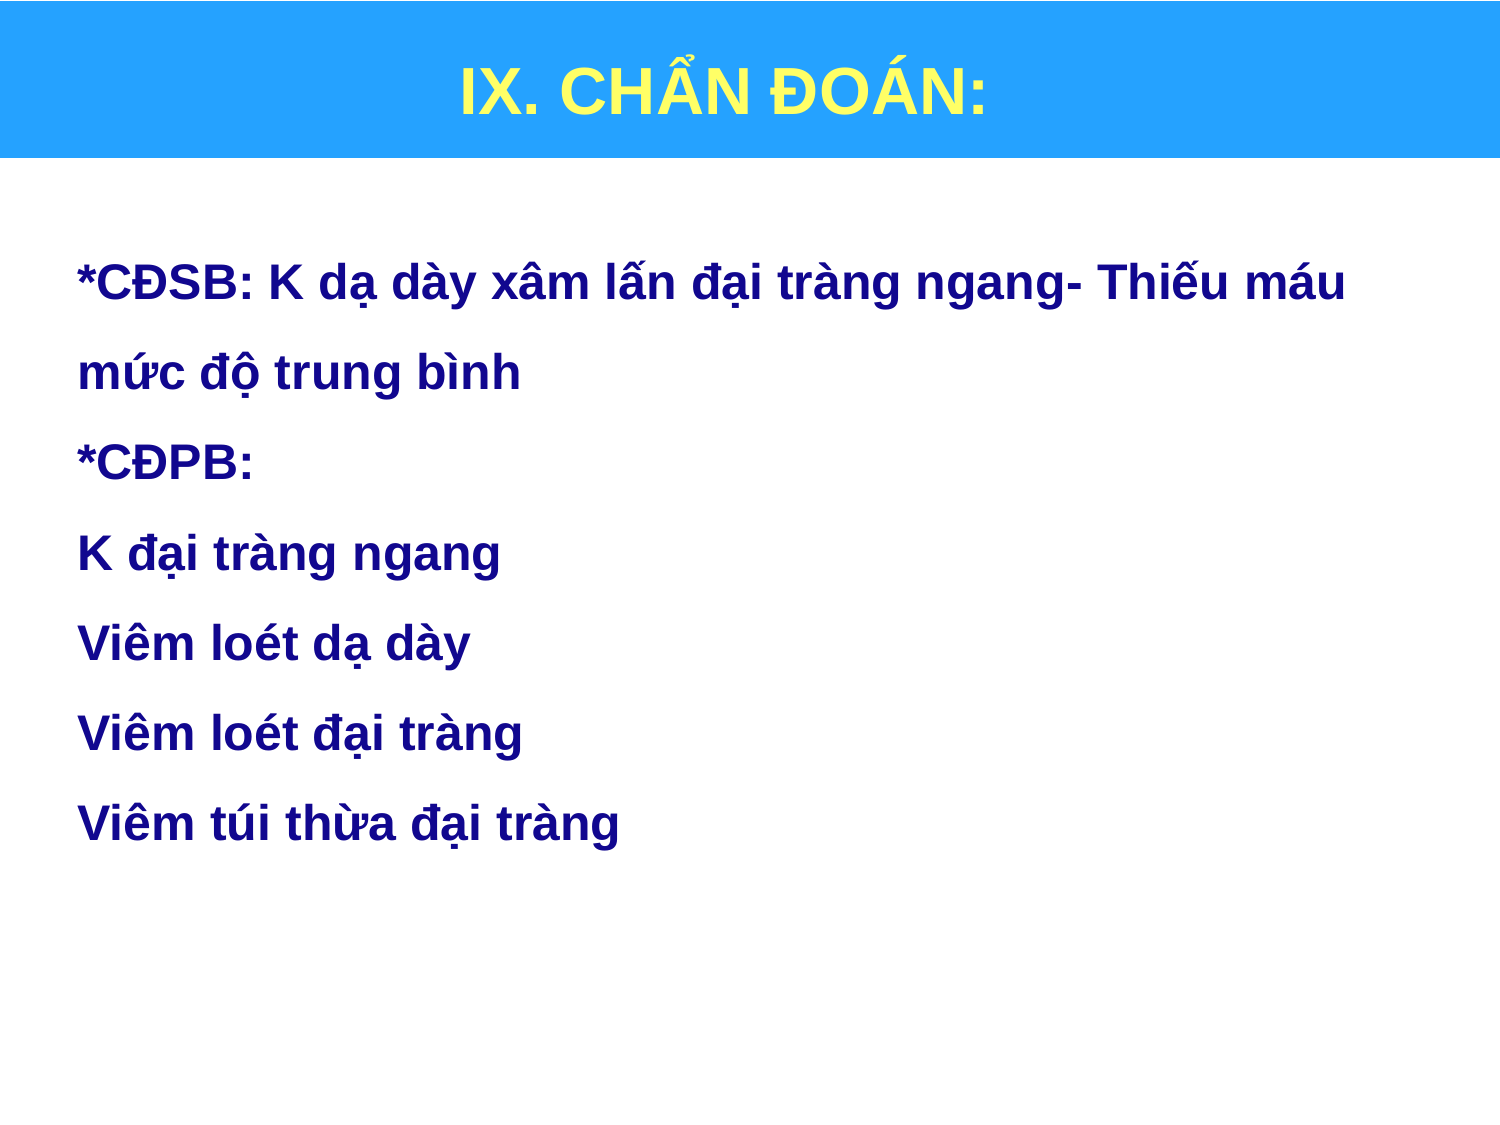

# IX. CHẨN ĐOÁN:
*CĐSB: K dạ dày xâm lấn đại tràng ngang- Thiếu máu mức độ trung bình
*CĐPB:
K đại tràng ngang
Viêm loét dạ dày
Viêm loét đại tràng
Viêm túi thừa đại tràng